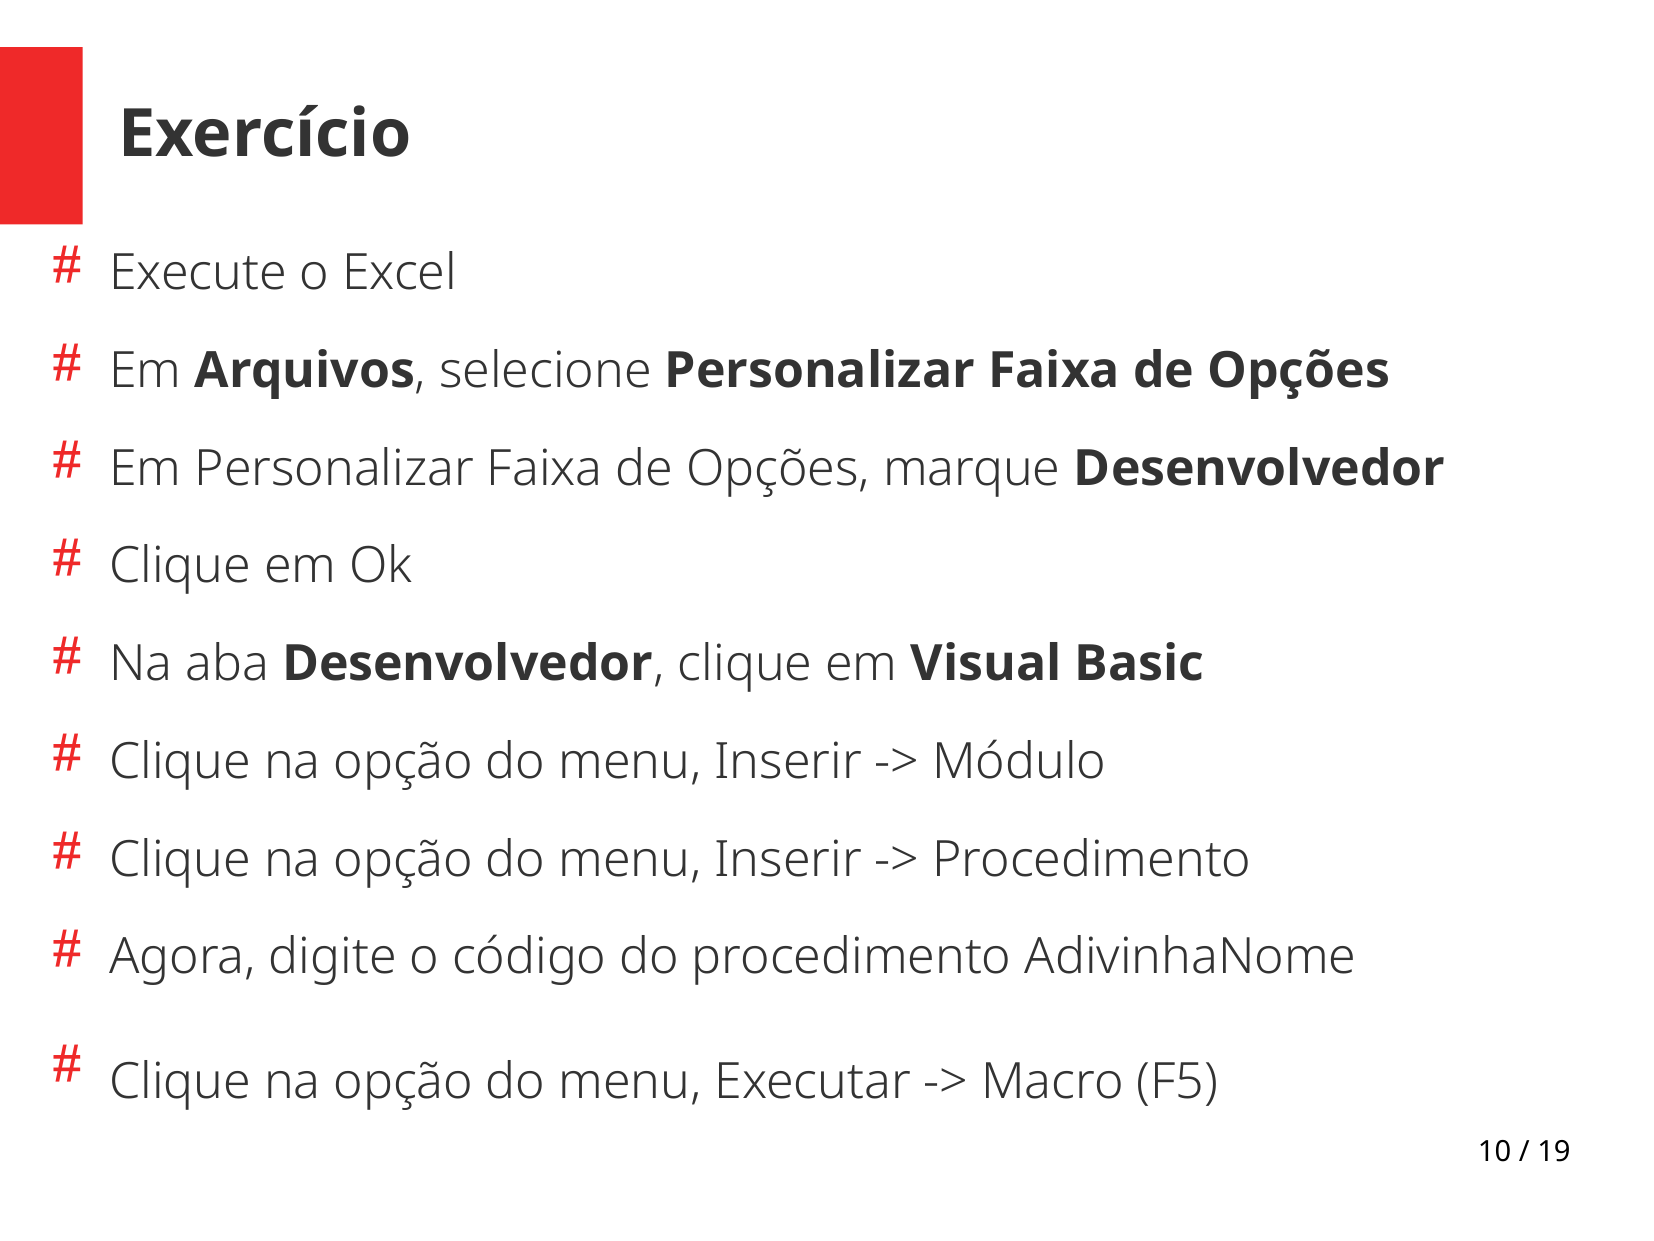

# Exercício
Execute o Excel
Em Arquivos, selecione Personalizar Faixa de Opções
Em Personalizar Faixa de Opções, marque Desenvolvedor
Clique em Ok
Na aba Desenvolvedor, clique em Visual Basic
Clique na opção do menu, Inserir -> Módulo
Clique na opção do menu, Inserir -> Procedimento
Agora, digite o código do procedimento AdivinhaNome
Clique na opção do menu, Executar -> Macro (F5)
10